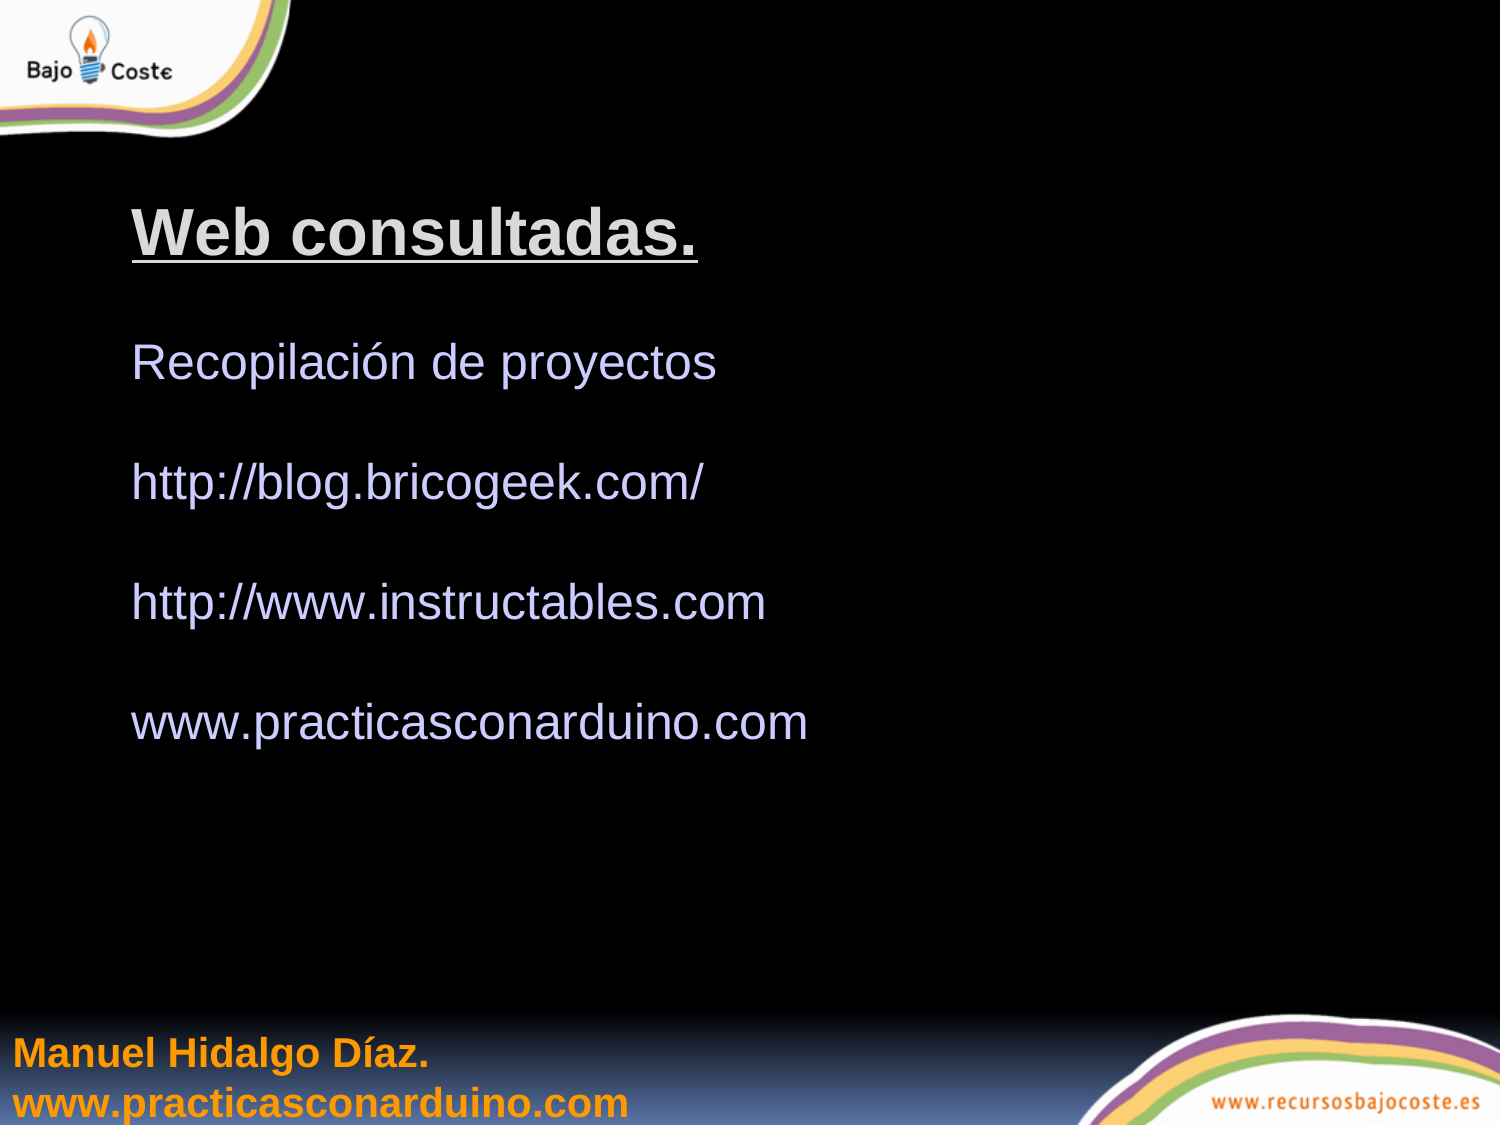

Web consultadas.
Recopilación de proyectos
http://blog.bricogeek.com/
http://www.instructables.com
www.practicasconarduino.com
Manuel Hidalgo Díaz.
www.practicasconarduino.com